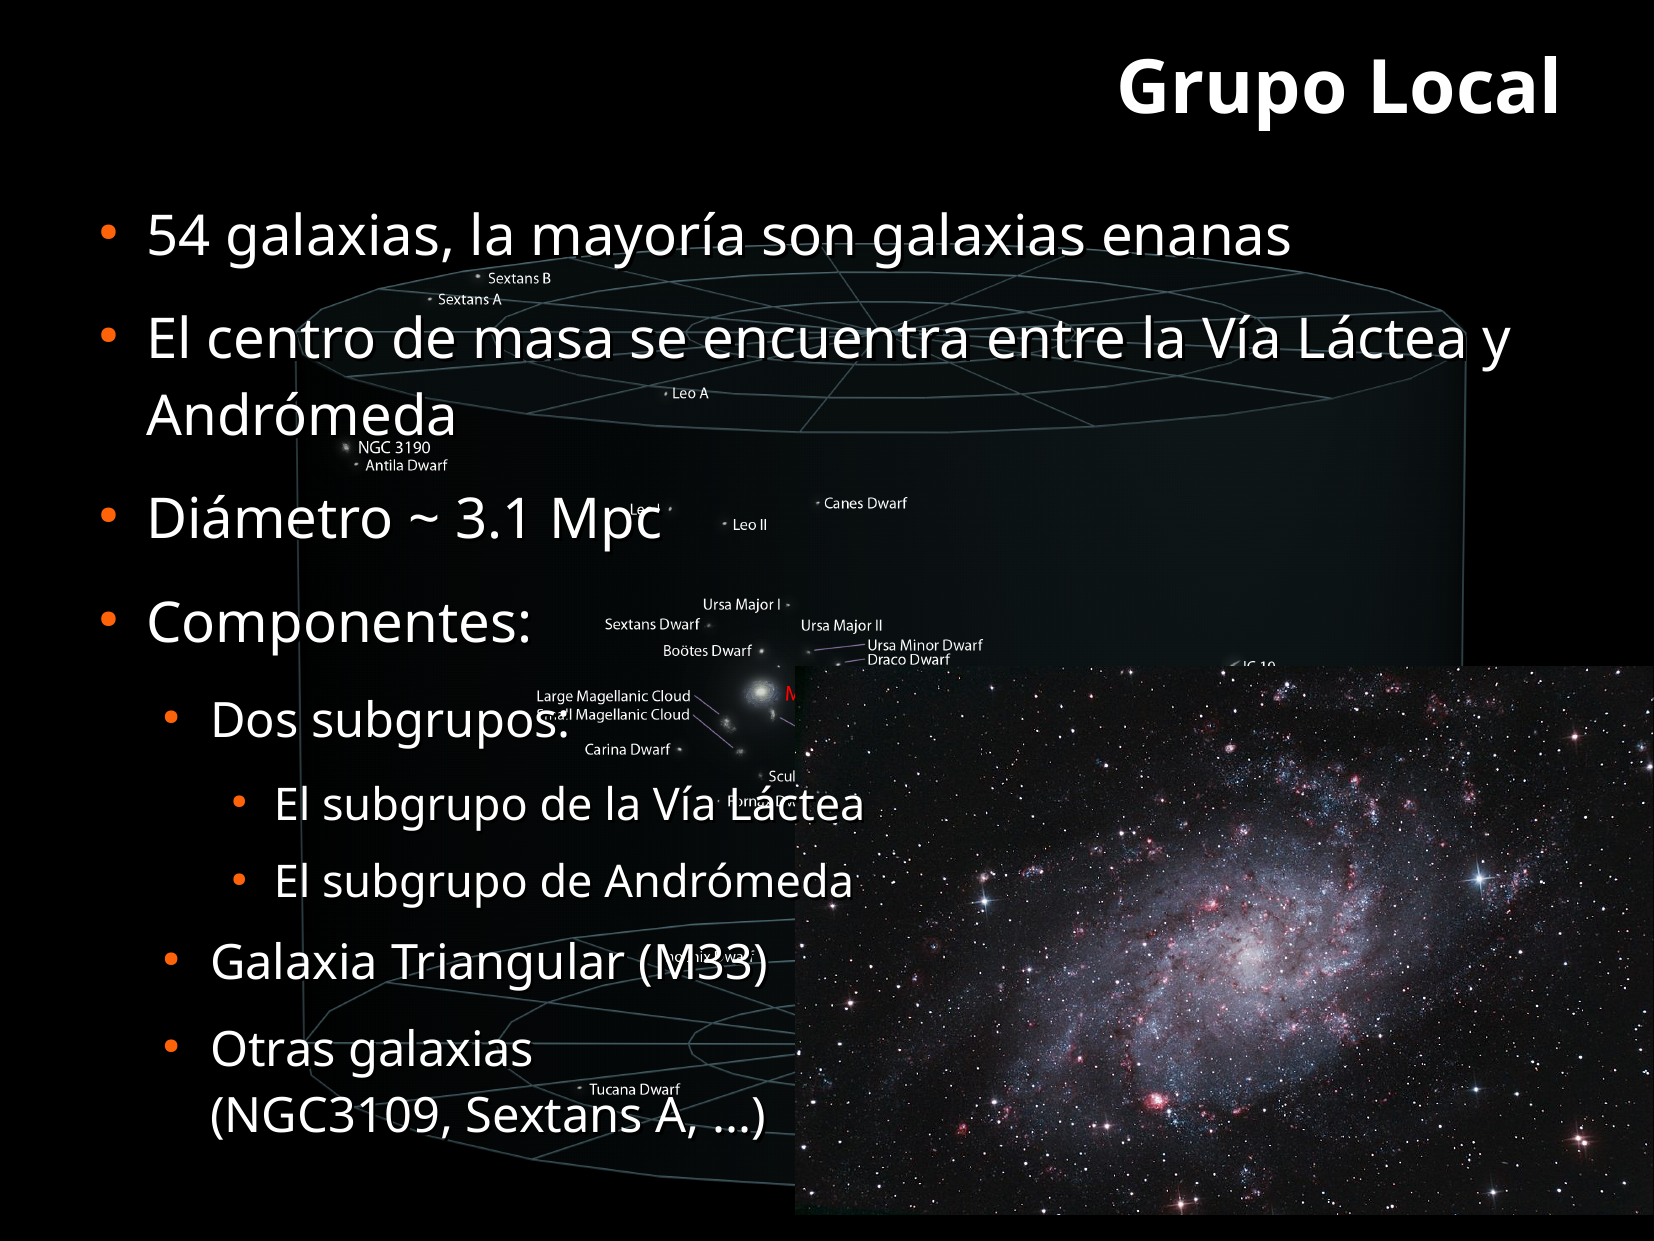

# Grupo Local
54 galaxias, la mayoría son galaxias enanas
El centro de masa se encuentra entre la Vía Láctea y Andrómeda
Diámetro ~ 3.1 Mpc
Componentes:
Dos subgrupos:
El subgrupo de la Vía Láctea
El subgrupo de Andrómeda
Galaxia Triangular (M33)
Otras galaxias
(NGC3109, Sextans A, ...)
Nov 14, 2016
H. Asorey - IPAC 2016 - 14/16
57